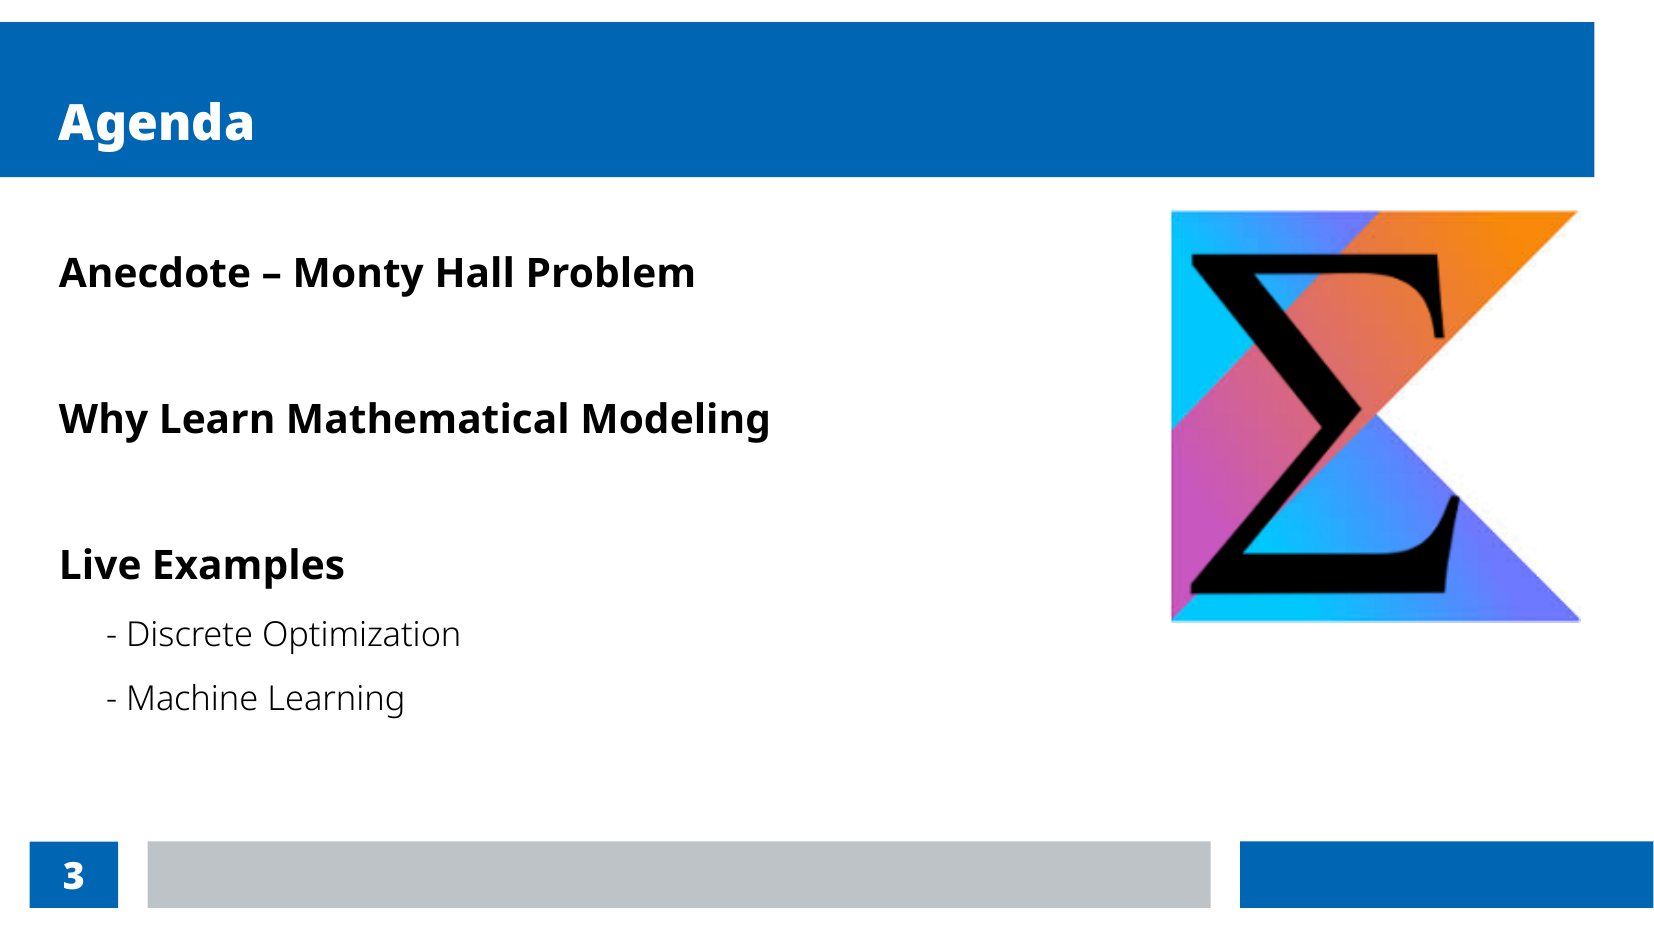

# Agenda
Anecdote – Monty Hall Problem
Why Learn Mathematical Modeling
Live Examples
- Discrete Optimization
- Machine Learning
3